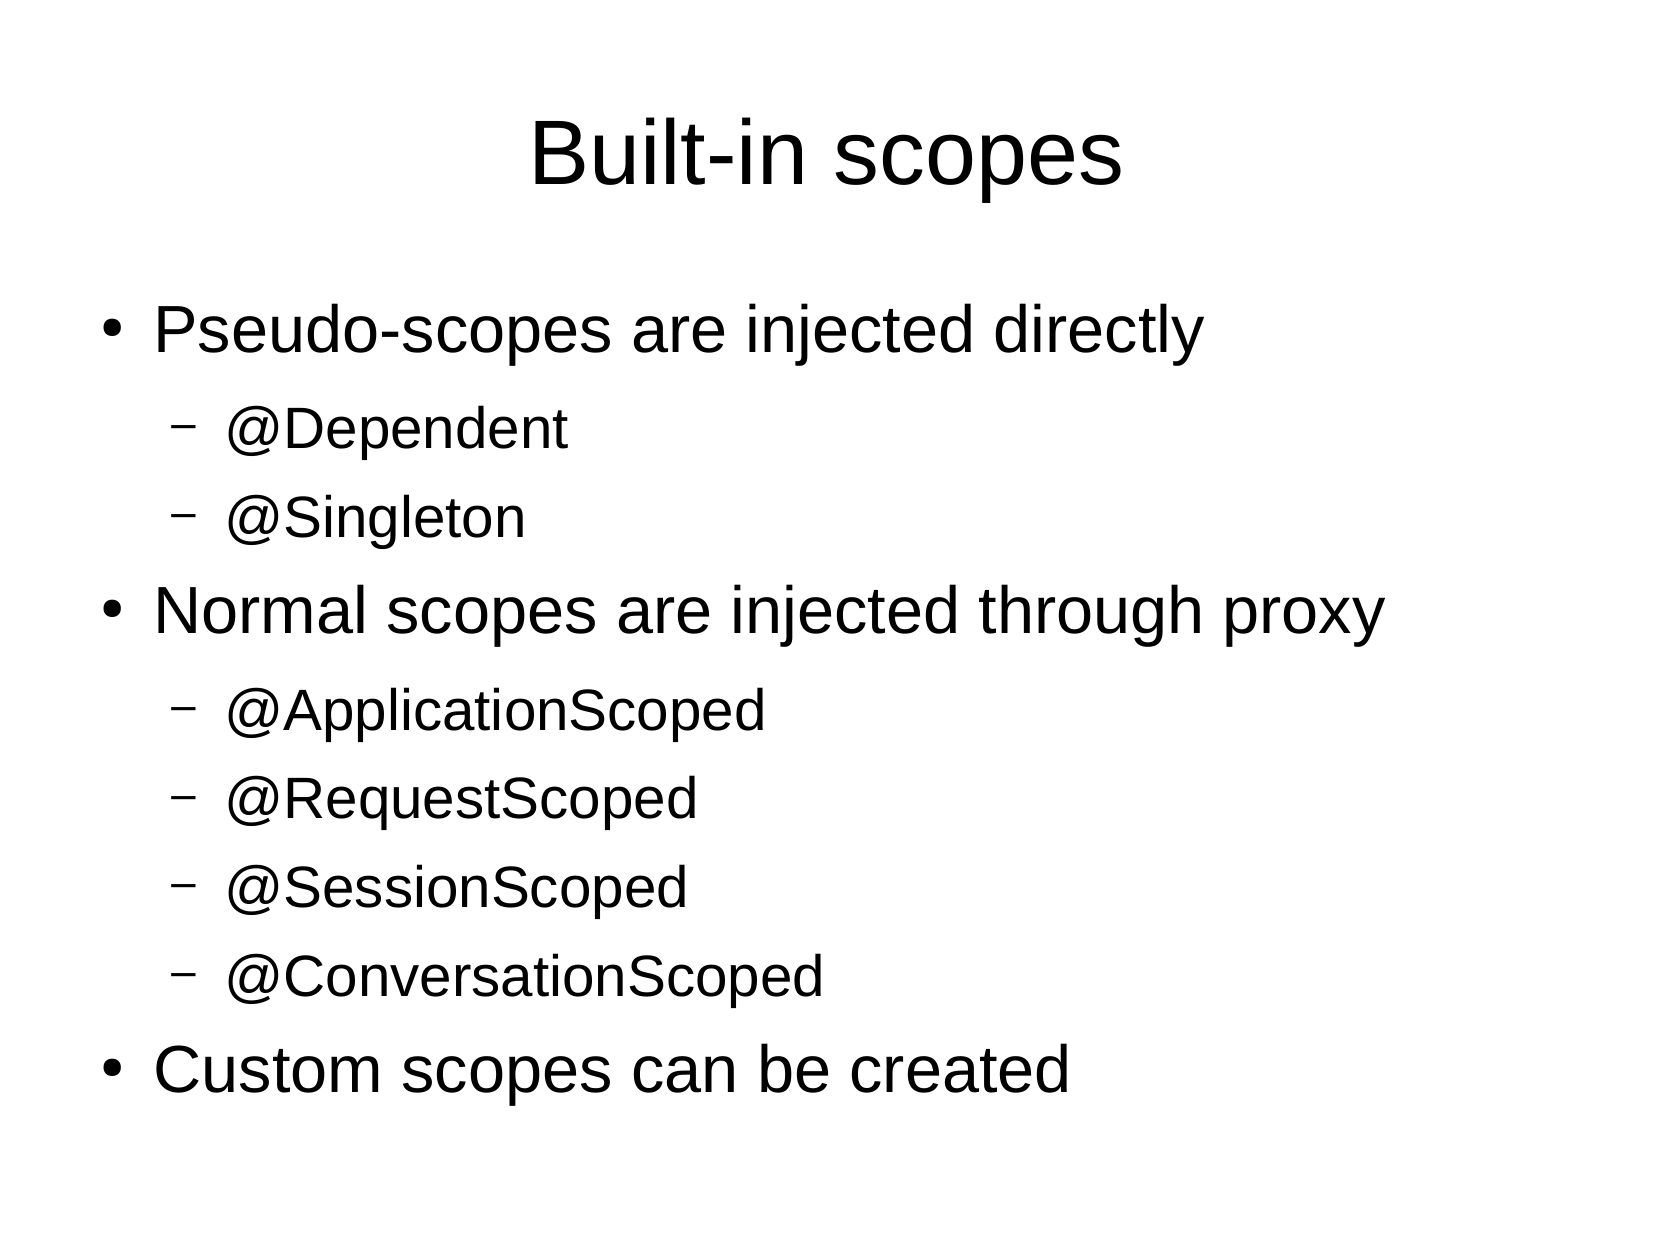

# Built-in scopes
Pseudo-scopes are injected directly
@Dependent
@Singleton
Normal scopes are injected through proxy
@ApplicationScoped
@RequestScoped
@SessionScoped
@ConversationScoped
Custom scopes can be created